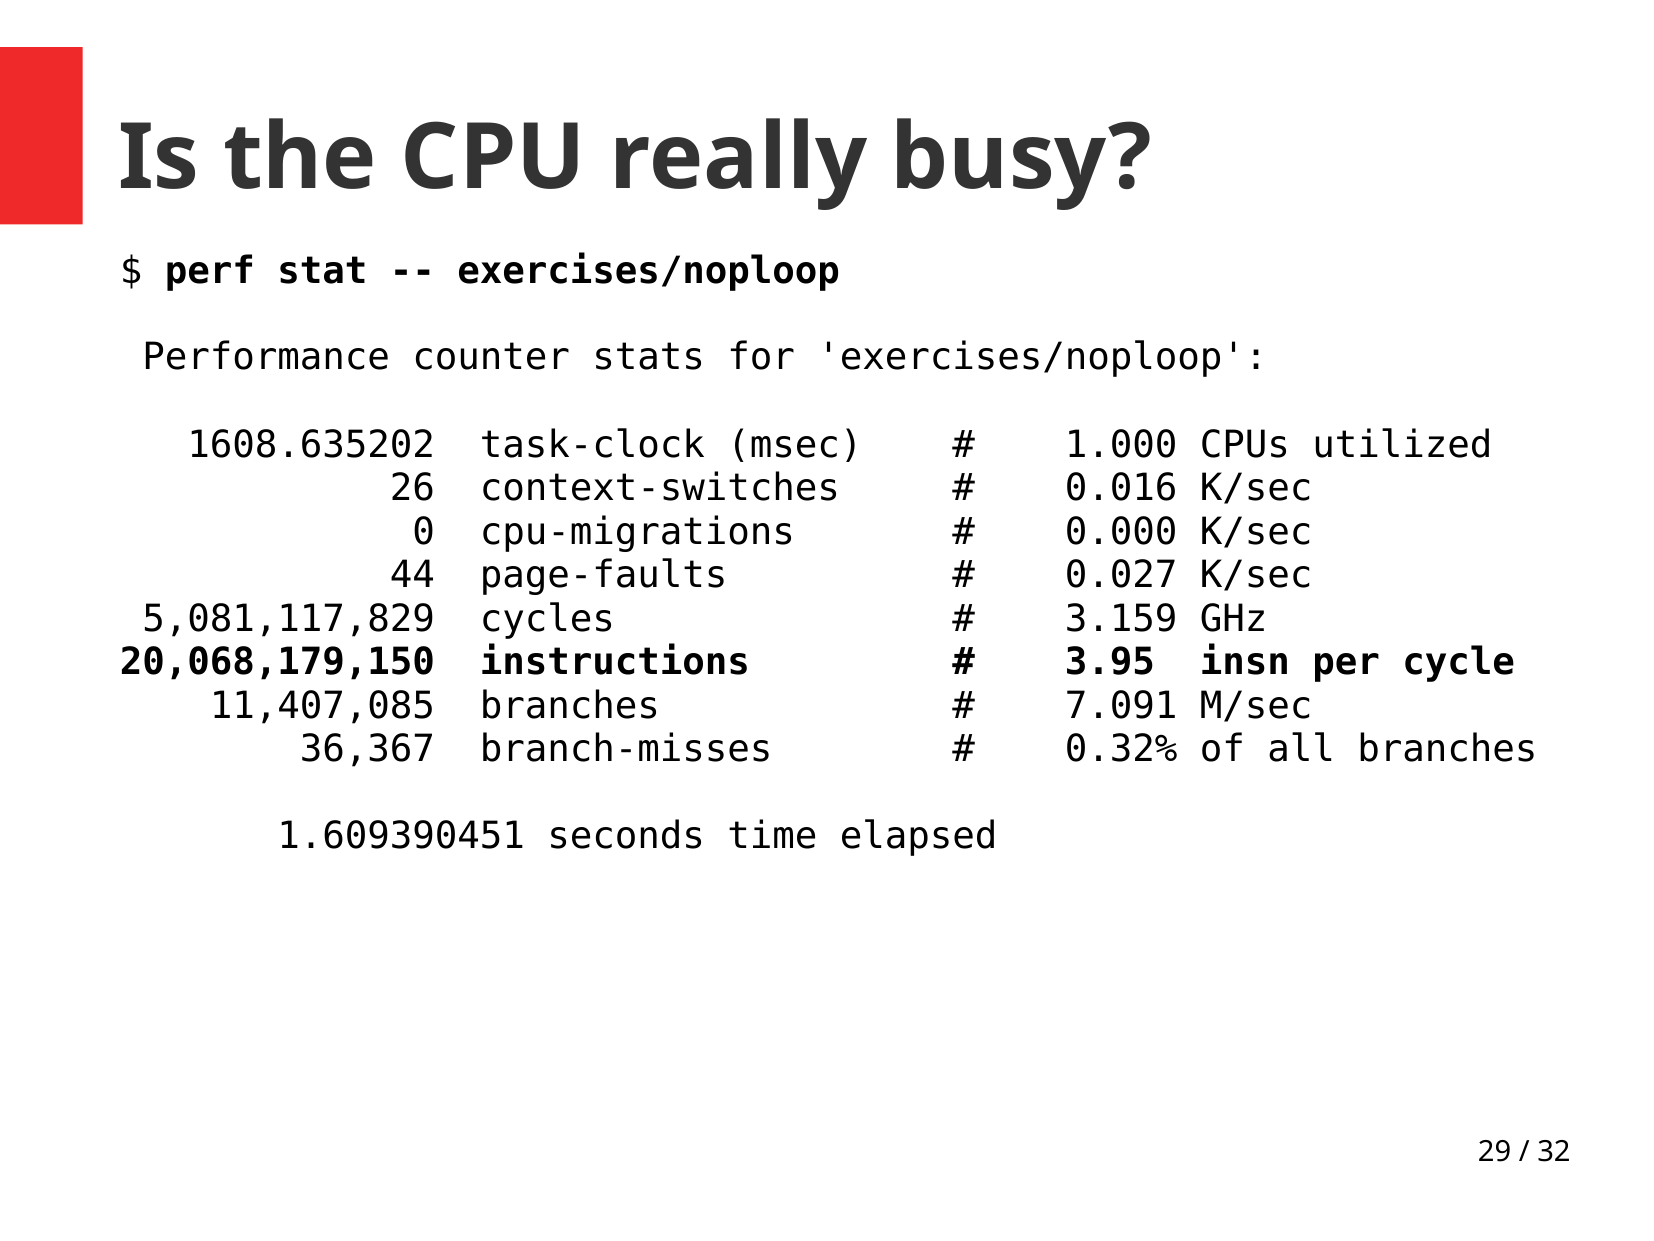

# Is the CPU really busy?
$ perf stat -- exercises/noploop
 Performance counter stats for 'exercises/noploop':
 1608.635202 task-clock (msec) # 1.000 CPUs utilized
 26 context-switches # 0.016 K/sec
 0 cpu-migrations # 0.000 K/sec
 44 page-faults # 0.027 K/sec
 5,081,117,829 cycles # 3.159 GHz
20,068,179,150 instructions # 3.95 insn per cycle
 11,407,085 branches # 7.091 M/sec
 36,367 branch-misses # 0.32% of all branches
 1.609390451 seconds time elapsed
29